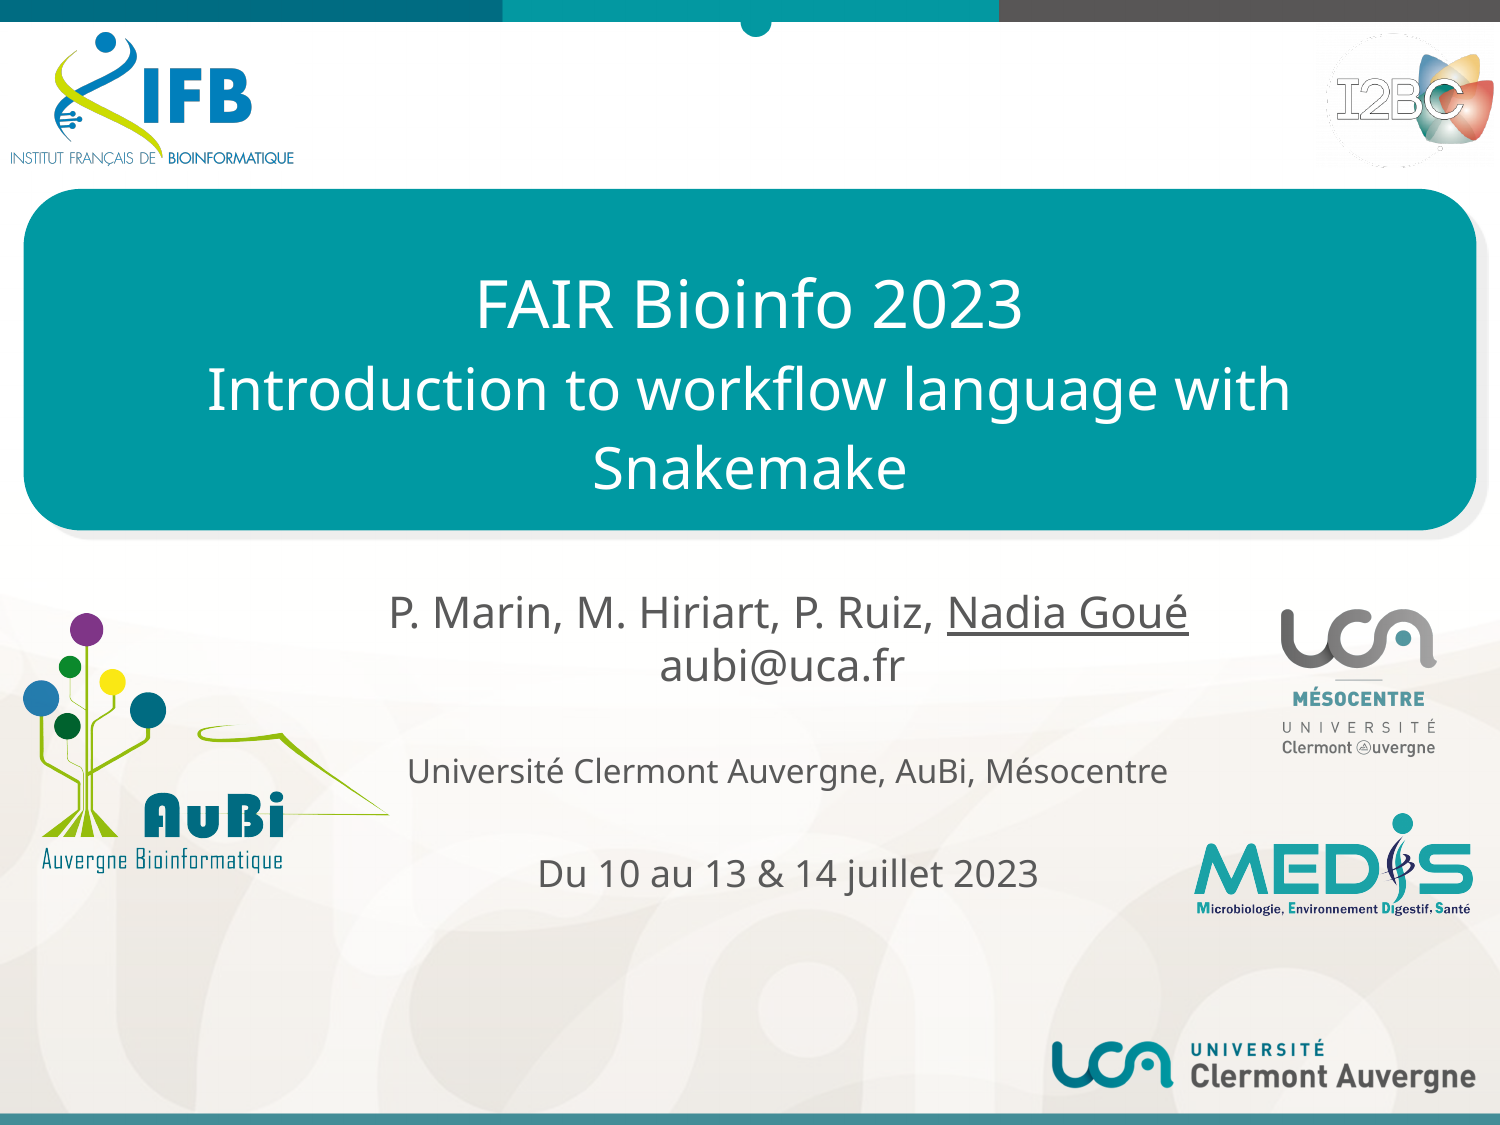

FAIR Bioinfo 2023
Introduction to workflow language with Snakemake
P. Marin, M. Hiriart, P. Ruiz, Nadia Goué
aubi@uca.fr
Université Clermont Auvergne, AuBi, Mésocentre
Du 10 au 13 & 14 juillet 2023